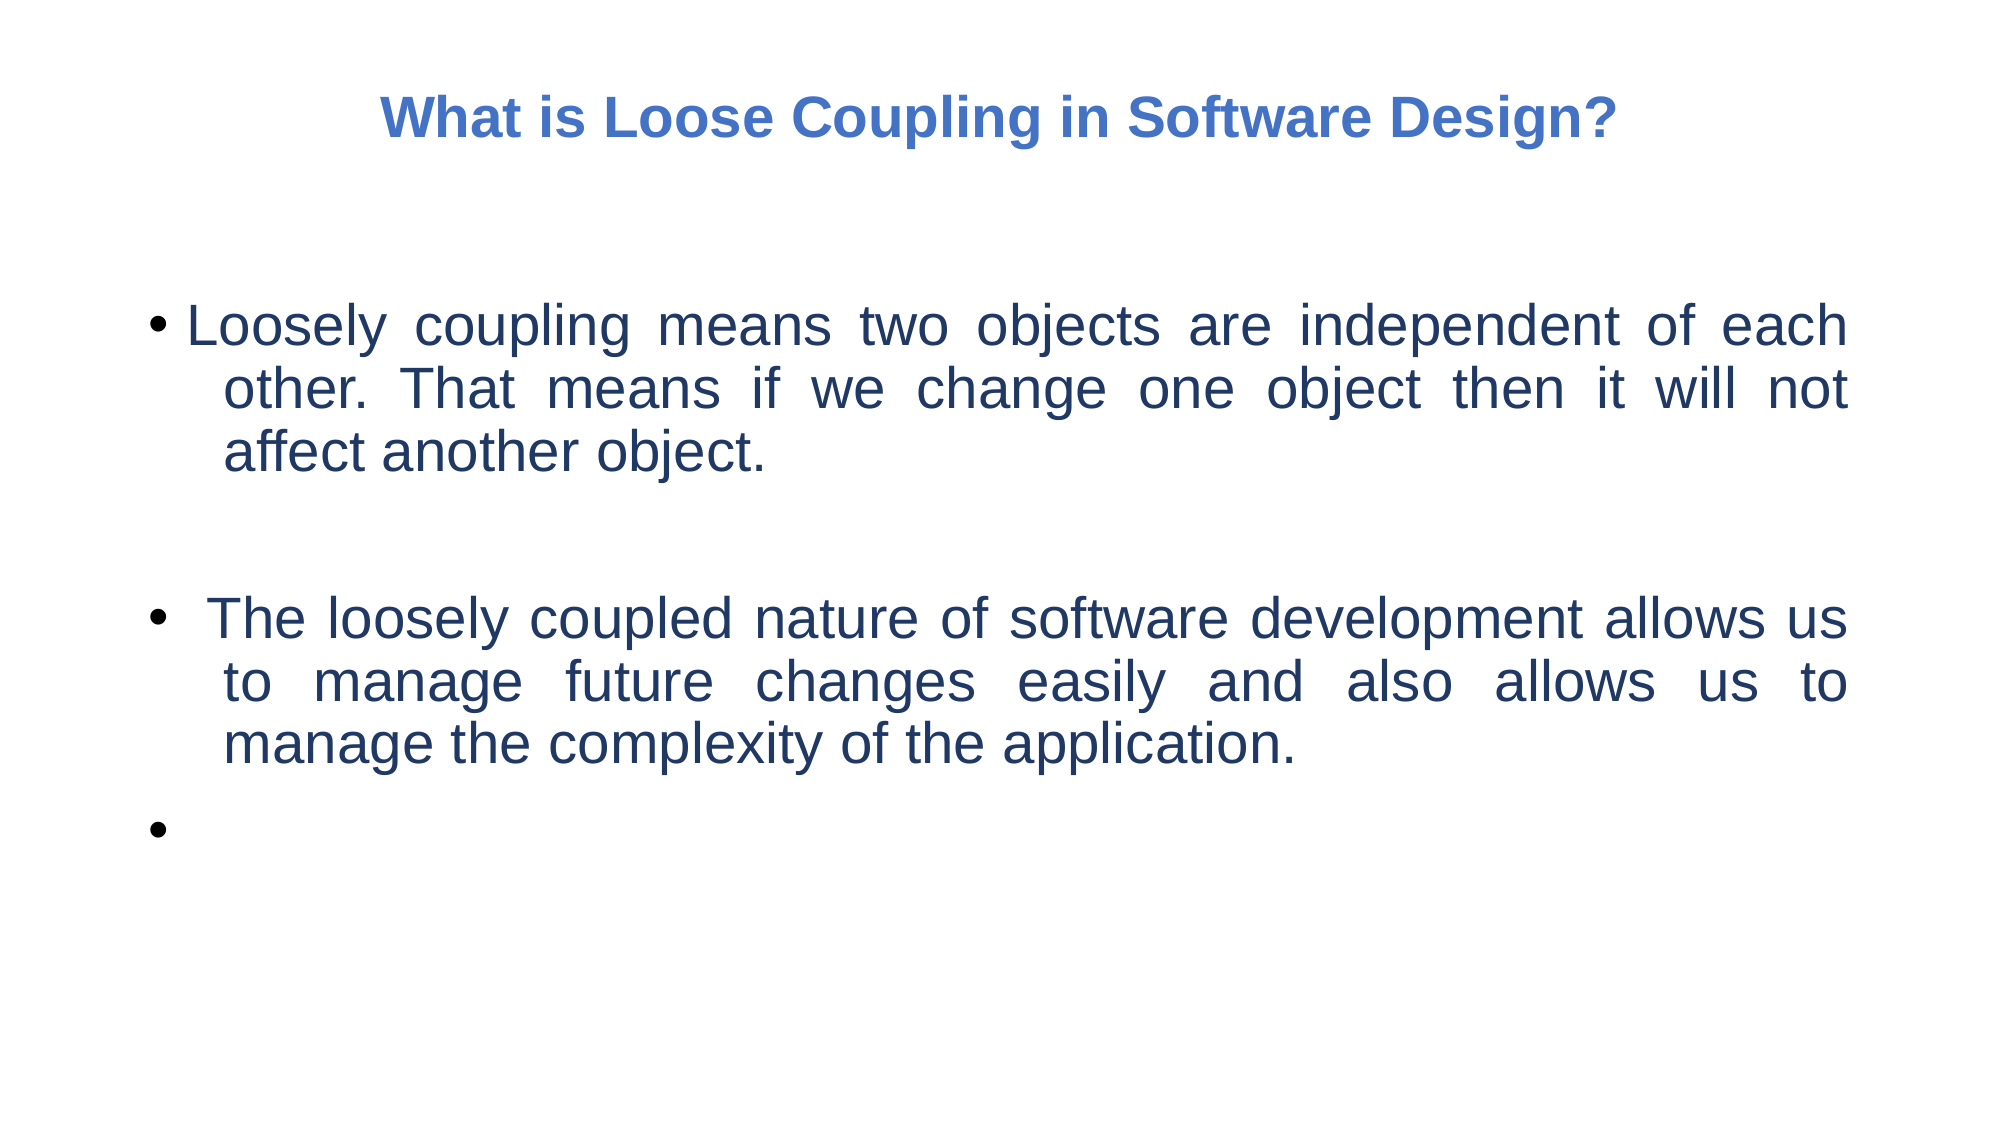

# What is Loose Coupling in Software Design?
Loosely coupling means two objects are independent of each other. That means if we change one object then it will not affect another object.
 The loosely coupled nature of software development allows us to manage future changes easily and also allows us to manage the complexity of the application.